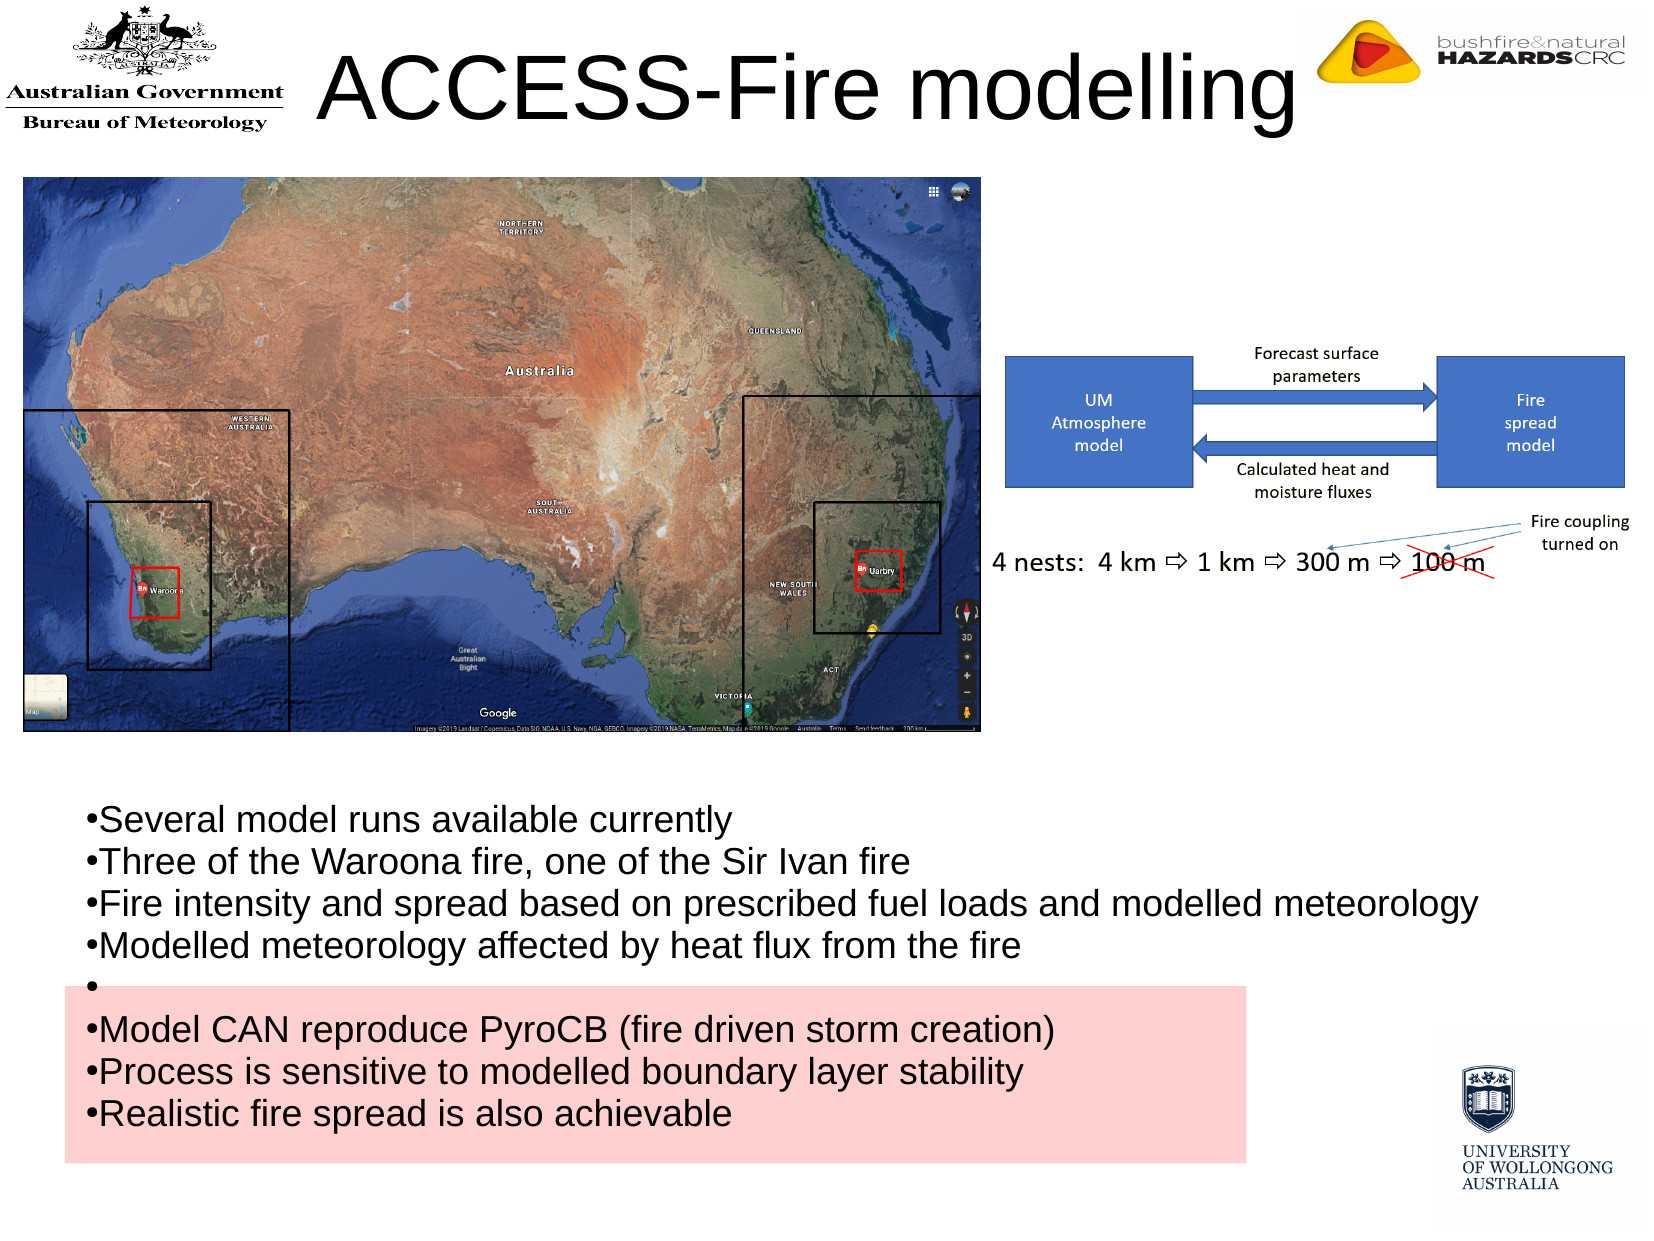

# ACCESS-Fire modelling
Several model runs available currently
Three of the Waroona fire, one of the Sir Ivan fire
Fire intensity and spread based on prescribed fuel loads and modelled meteorology
Modelled meteorology affected by heat flux from the fire
Model CAN reproduce PyroCB (fire driven storm creation)
Process is sensitive to modelled boundary layer stability
Realistic fire spread is also achievable